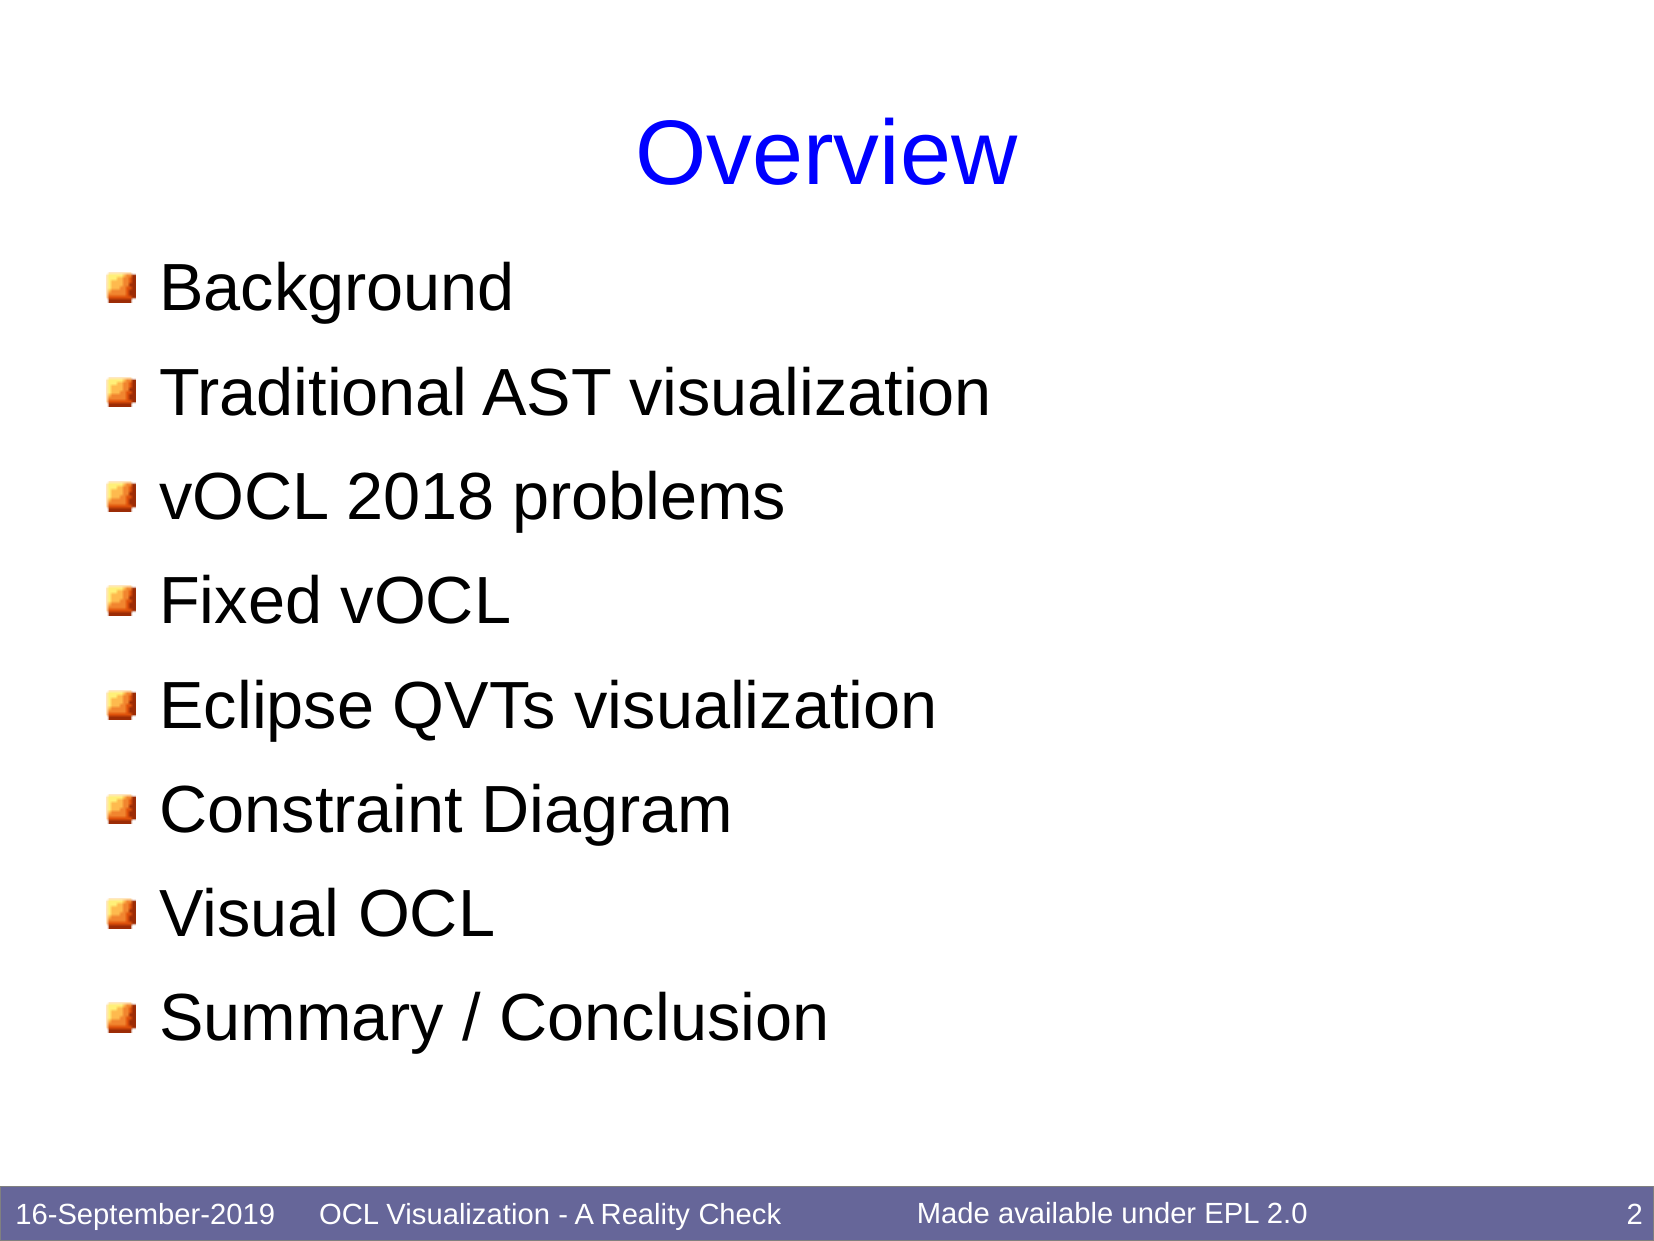

# Overview
Background
Traditional AST visualization
vOCL 2018 problems
Fixed vOCL
Eclipse QVTs visualization
Constraint Diagram
Visual OCL
Summary / Conclusion
16-September-2019
OCL Visualization - A Reality Check
2